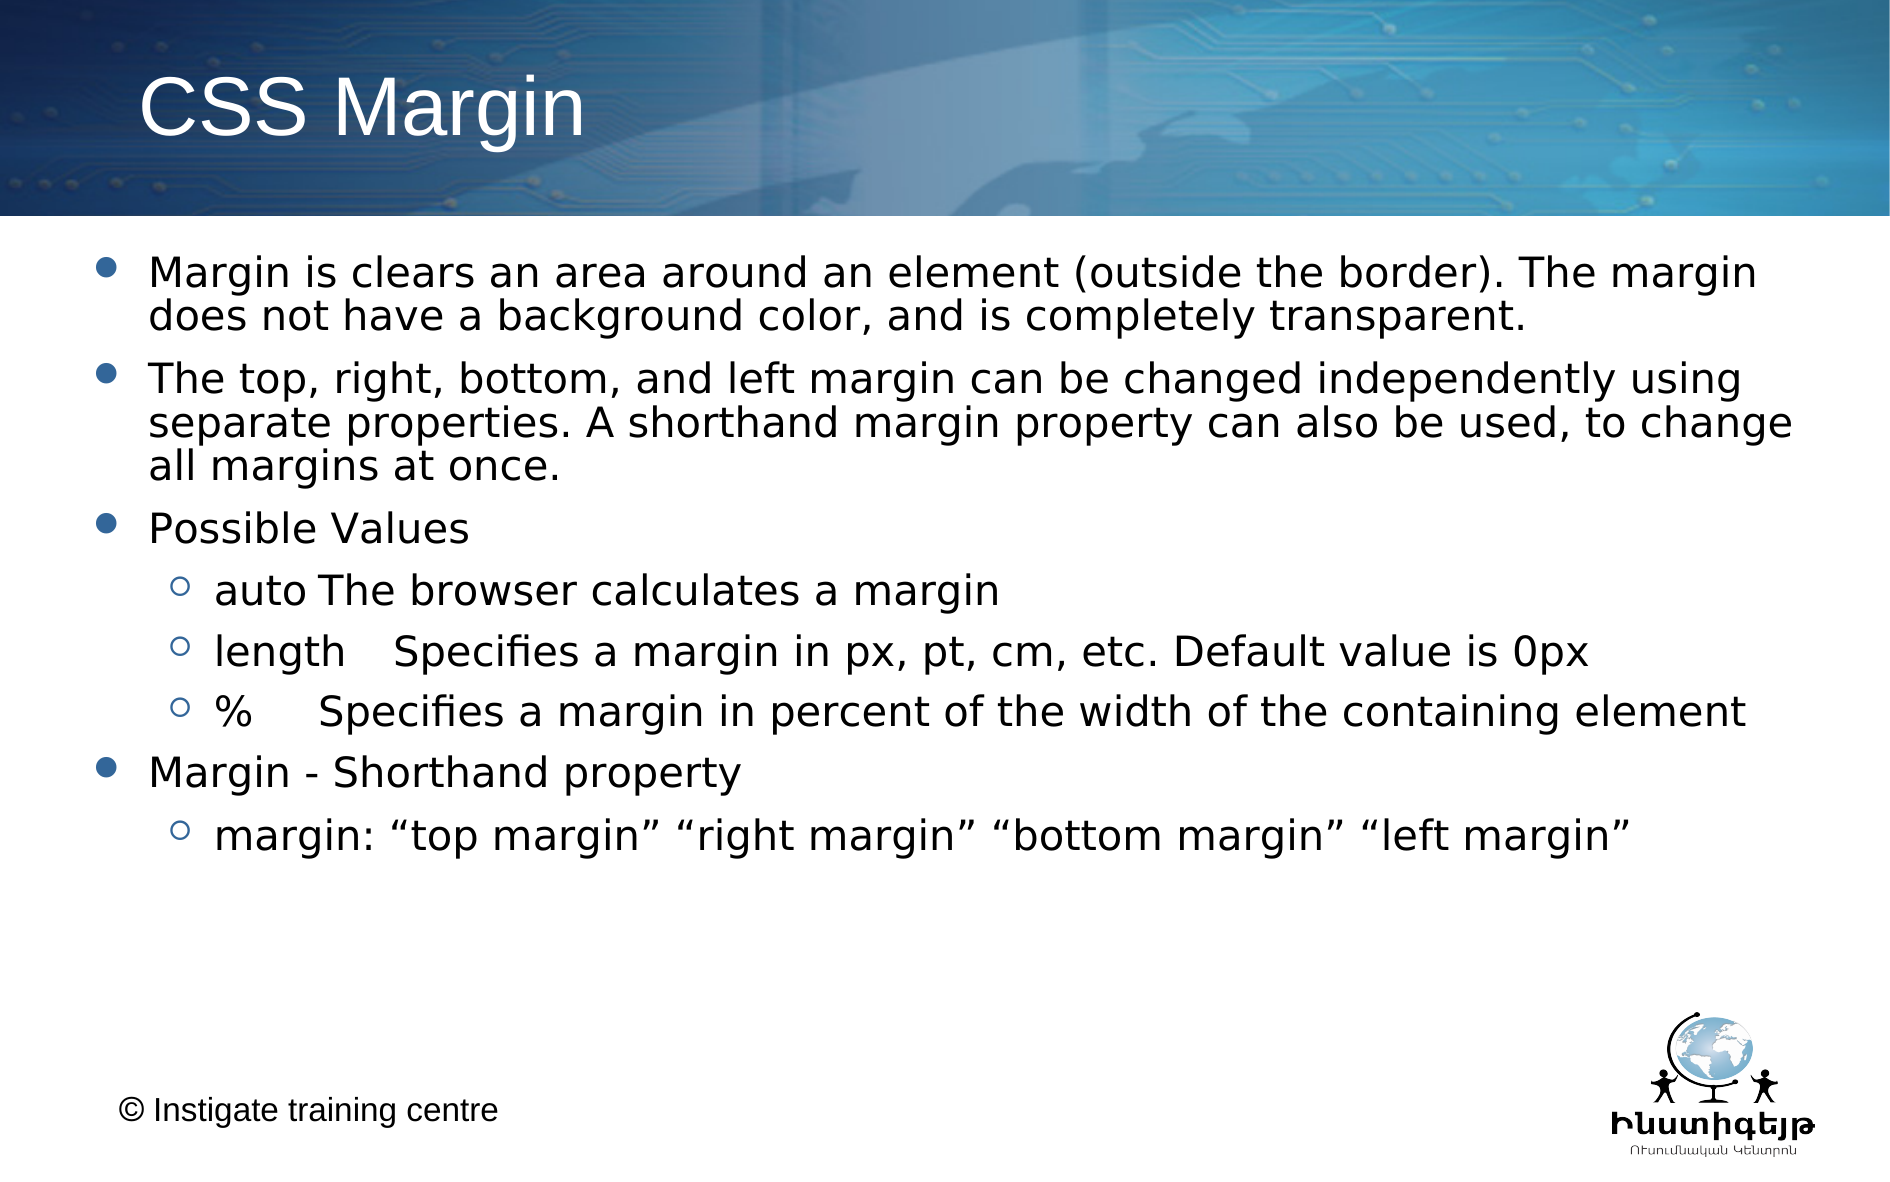

CSS Margin
# Margin is clears an area around an element (outside the border). The margin does not have a background color, and is completely transparent.
The top, right, bottom, and left margin can be changed independently using separate properties. A shorthand margin property can also be used, to change all margins at once.
Possible Values
auto	The browser calculates a margin
length	Specifies a margin in px, pt, cm, etc. Default value is 0px
%	Specifies a margin in percent of the width of the containing element
Margin - Shorthand property
margin: “top margin” “right margin” “bottom margin” “left margin”